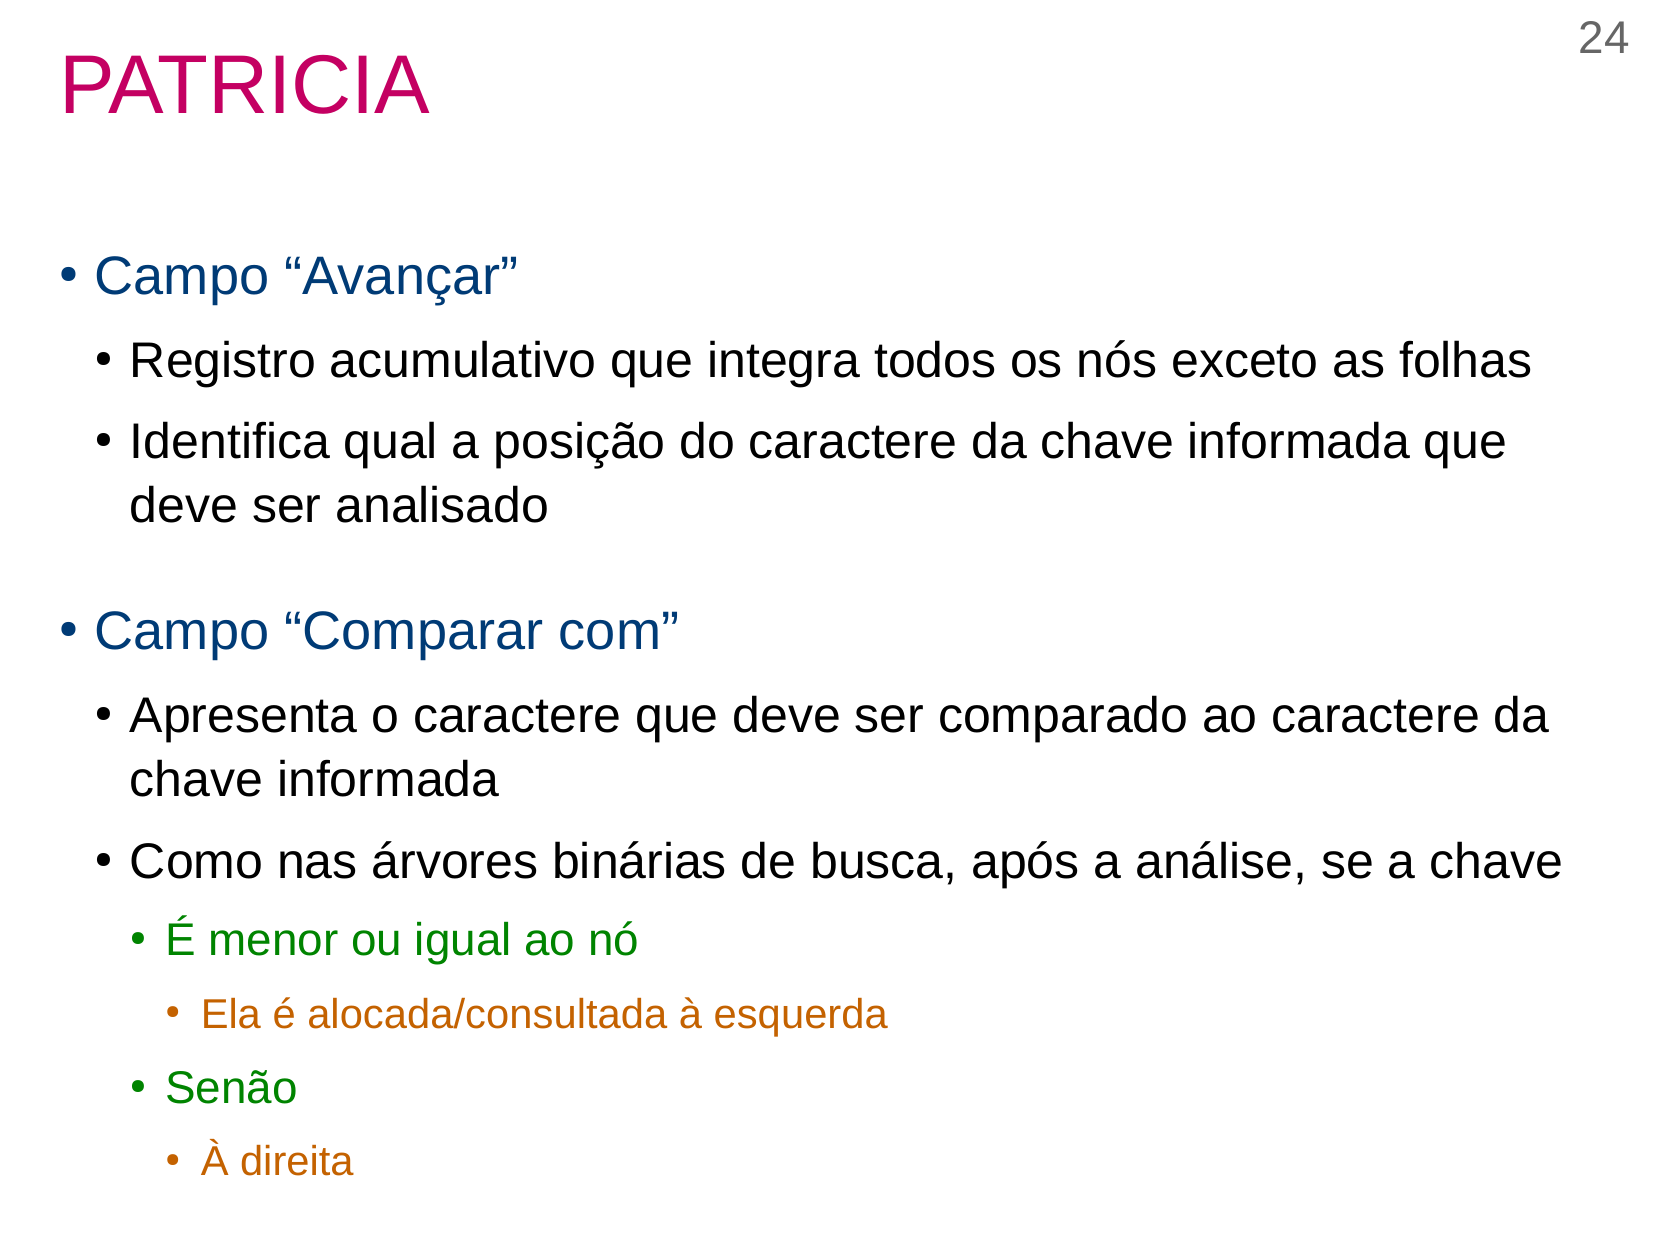

24
# PATRICIA
Campo “Avançar”
Registro acumulativo que integra todos os nós exceto as folhas
Identifica qual a posição do caractere da chave informada que deve ser analisado
Campo “Comparar com”
Apresenta o caractere que deve ser comparado ao caractere da chave informada
Como nas árvores binárias de busca, após a análise, se a chave
É menor ou igual ao nó
Ela é alocada/consultada à esquerda
Senão
À direita